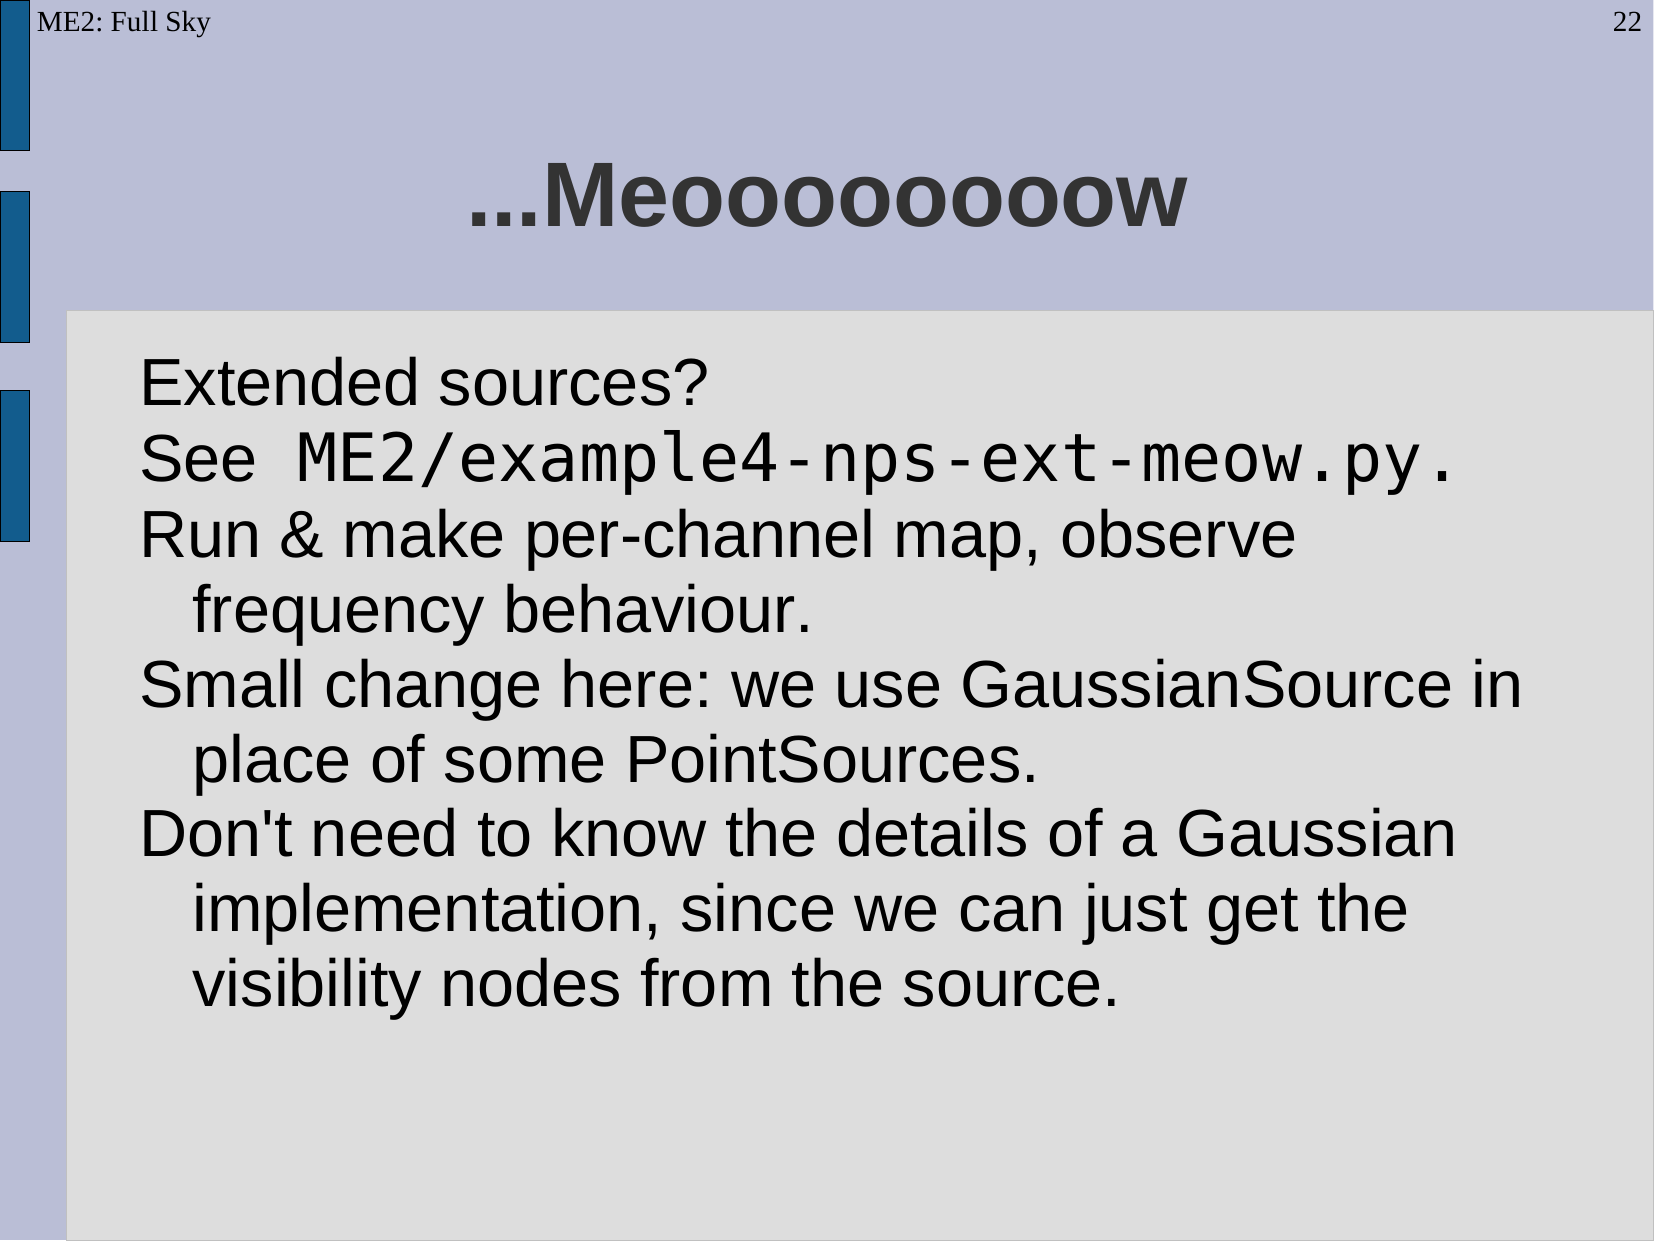

ME2: Full Sky
22
# ...Meoooooooow
Extended sources?
See ME2/example4-nps-ext-meow.py.
Run & make per-channel map, observe frequency behaviour.
Small change here: we use GaussianSource in place of some PointSources.
Don't need to know the details of a Gaussian implementation, since we can just get the visibility nodes from the source.